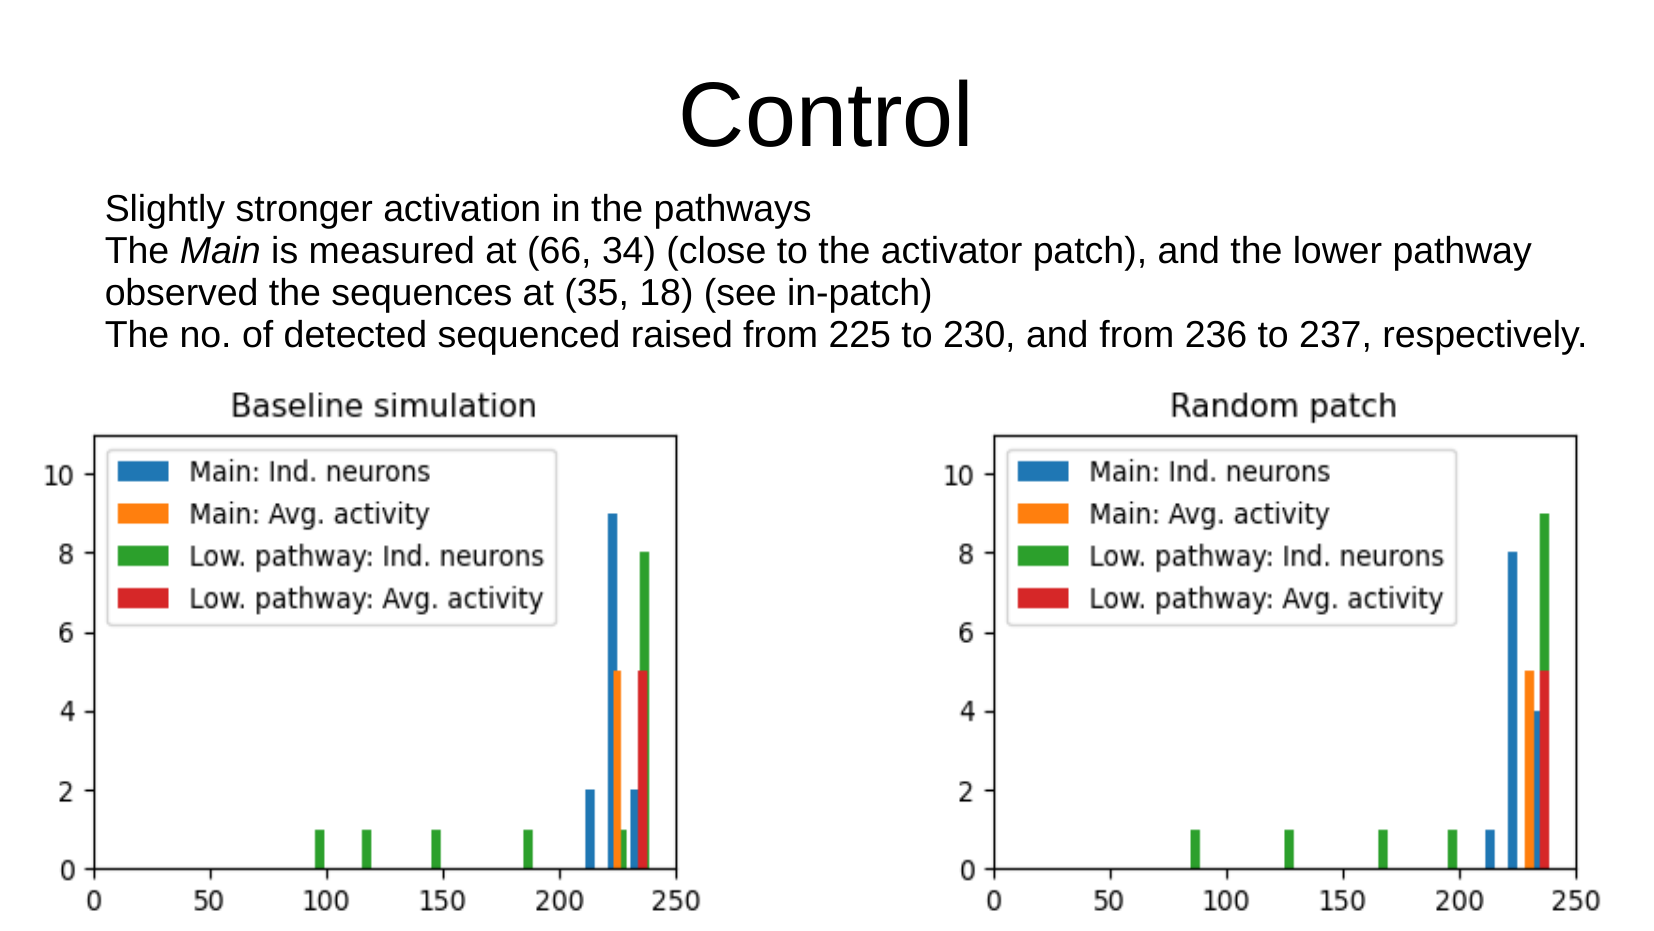

# Control
Slightly stronger activation in the pathways
The Main is measured at (66, 34) (close to the activator patch), and the lower pathway observed the sequences at (35, 18) (see in-patch)
The no. of detected sequenced raised from 225 to 230, and from 236 to 237, respectively.